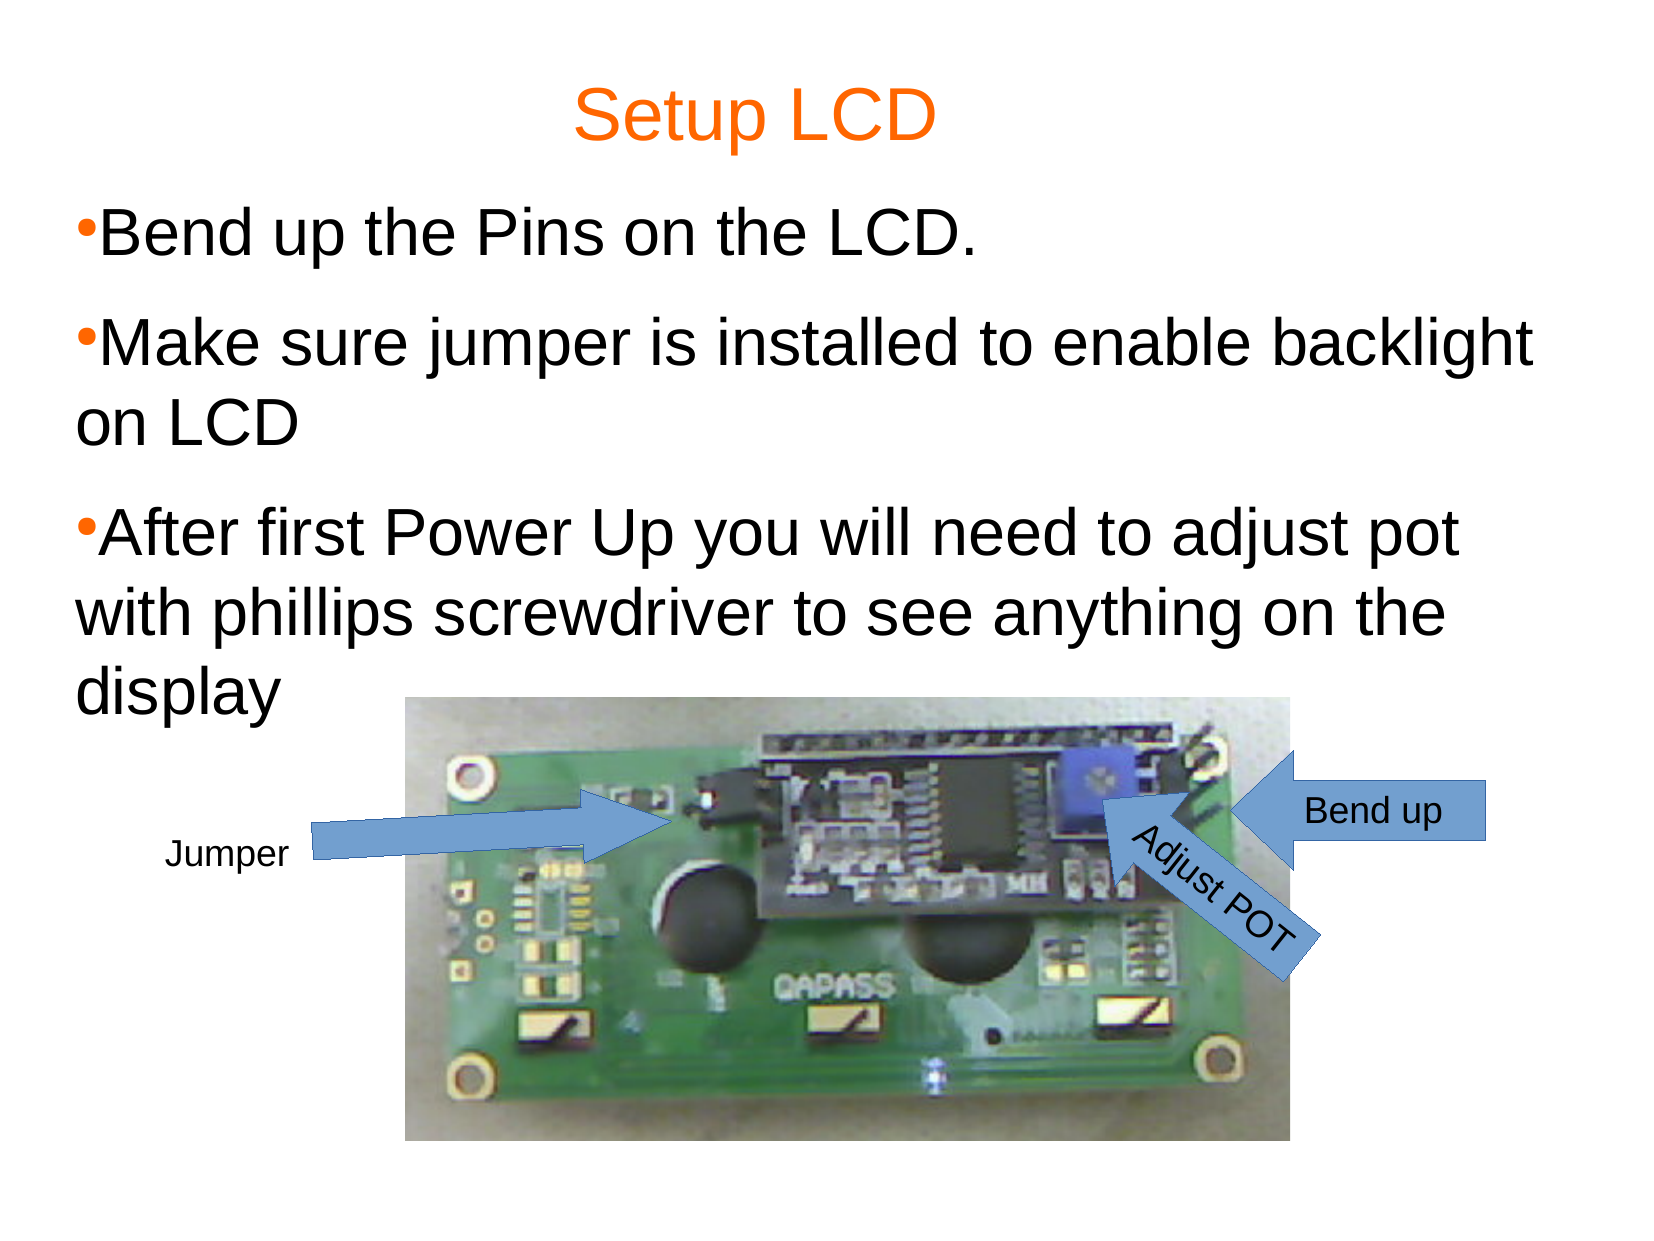

# Setup LCD
Bend up the Pins on the LCD.
Make sure jumper is installed to enable backlight on LCD
After first Power Up you will need to adjust pot with phillips screwdriver to see anything on the display
Bend up
Adjust POT
Jumper